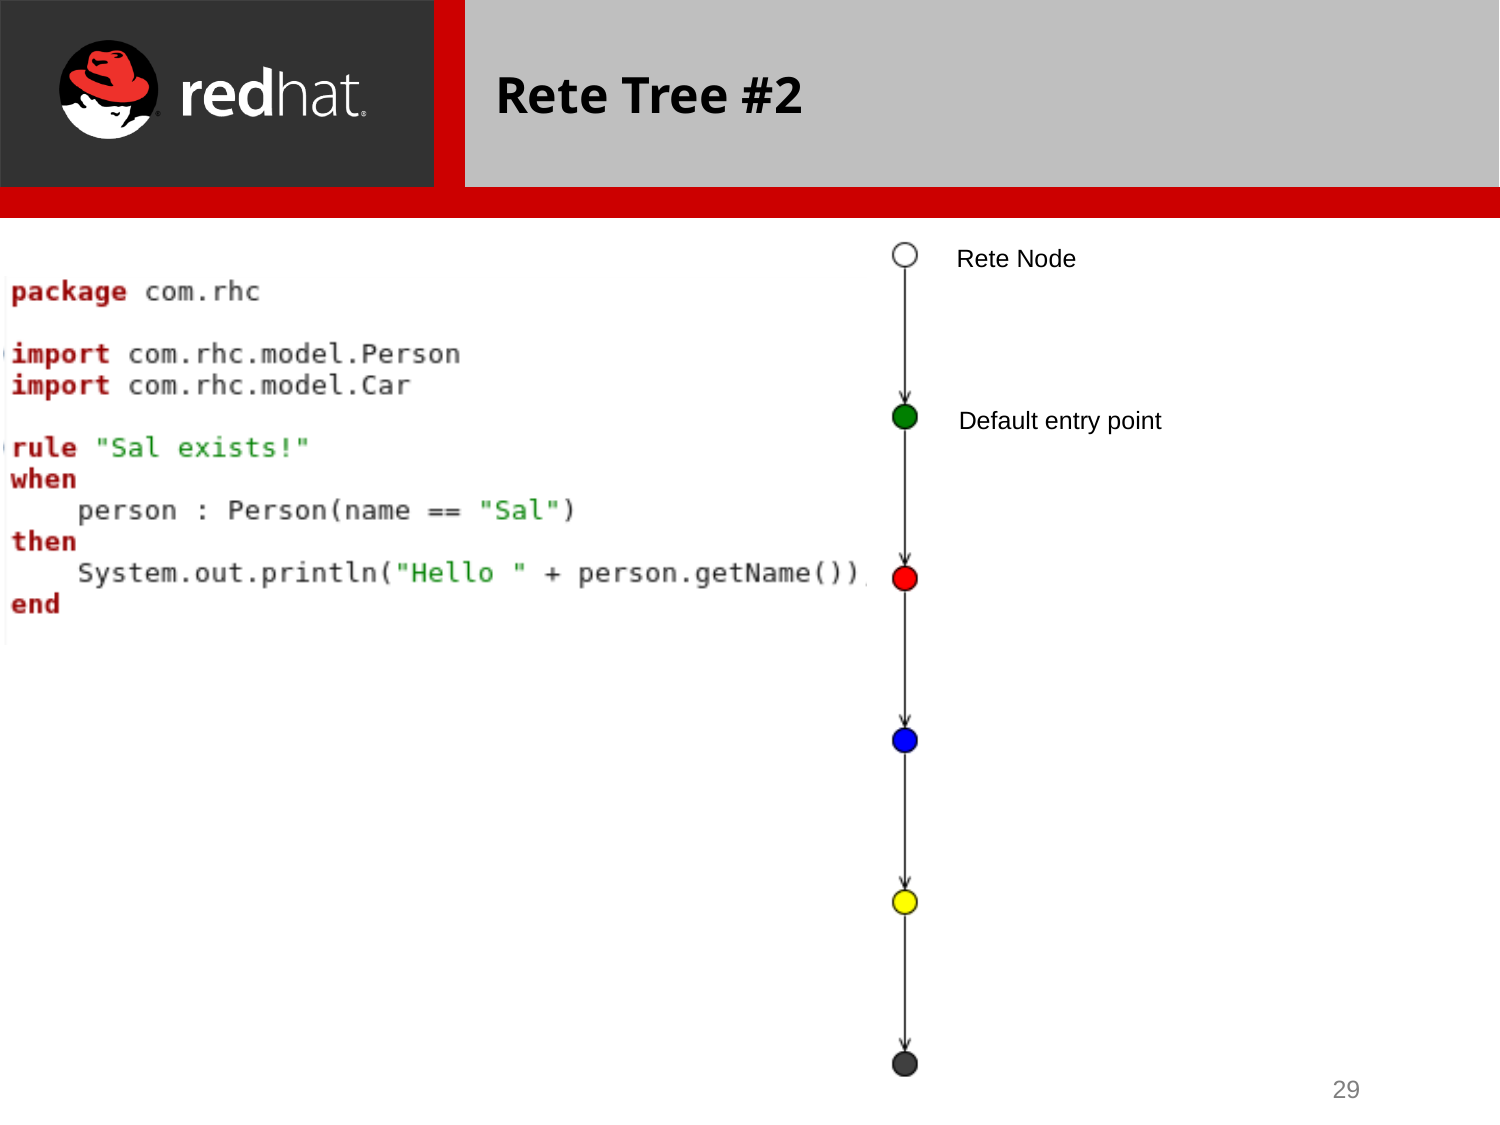

# Rete Tree #2
Rete Node
Default entry point